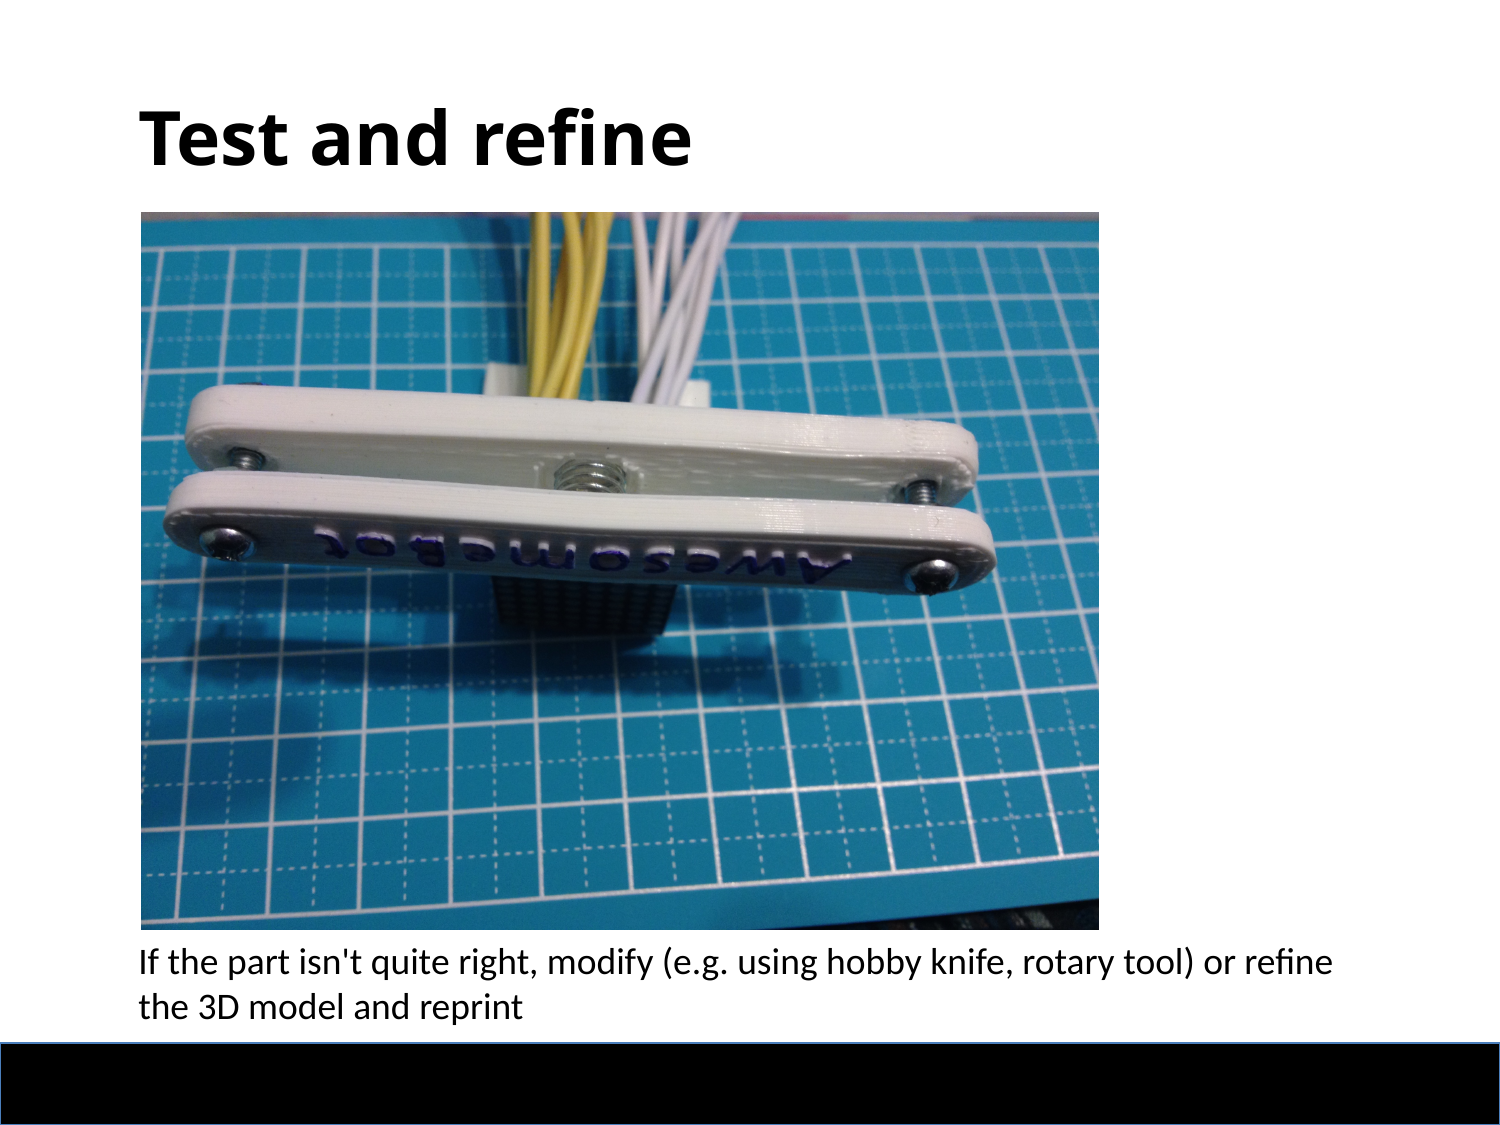

# Test and refine
If the part isn't quite right, modify (e.g. using hobby knife, rotary tool) or refine the 3D model and reprint
Bits & Bots